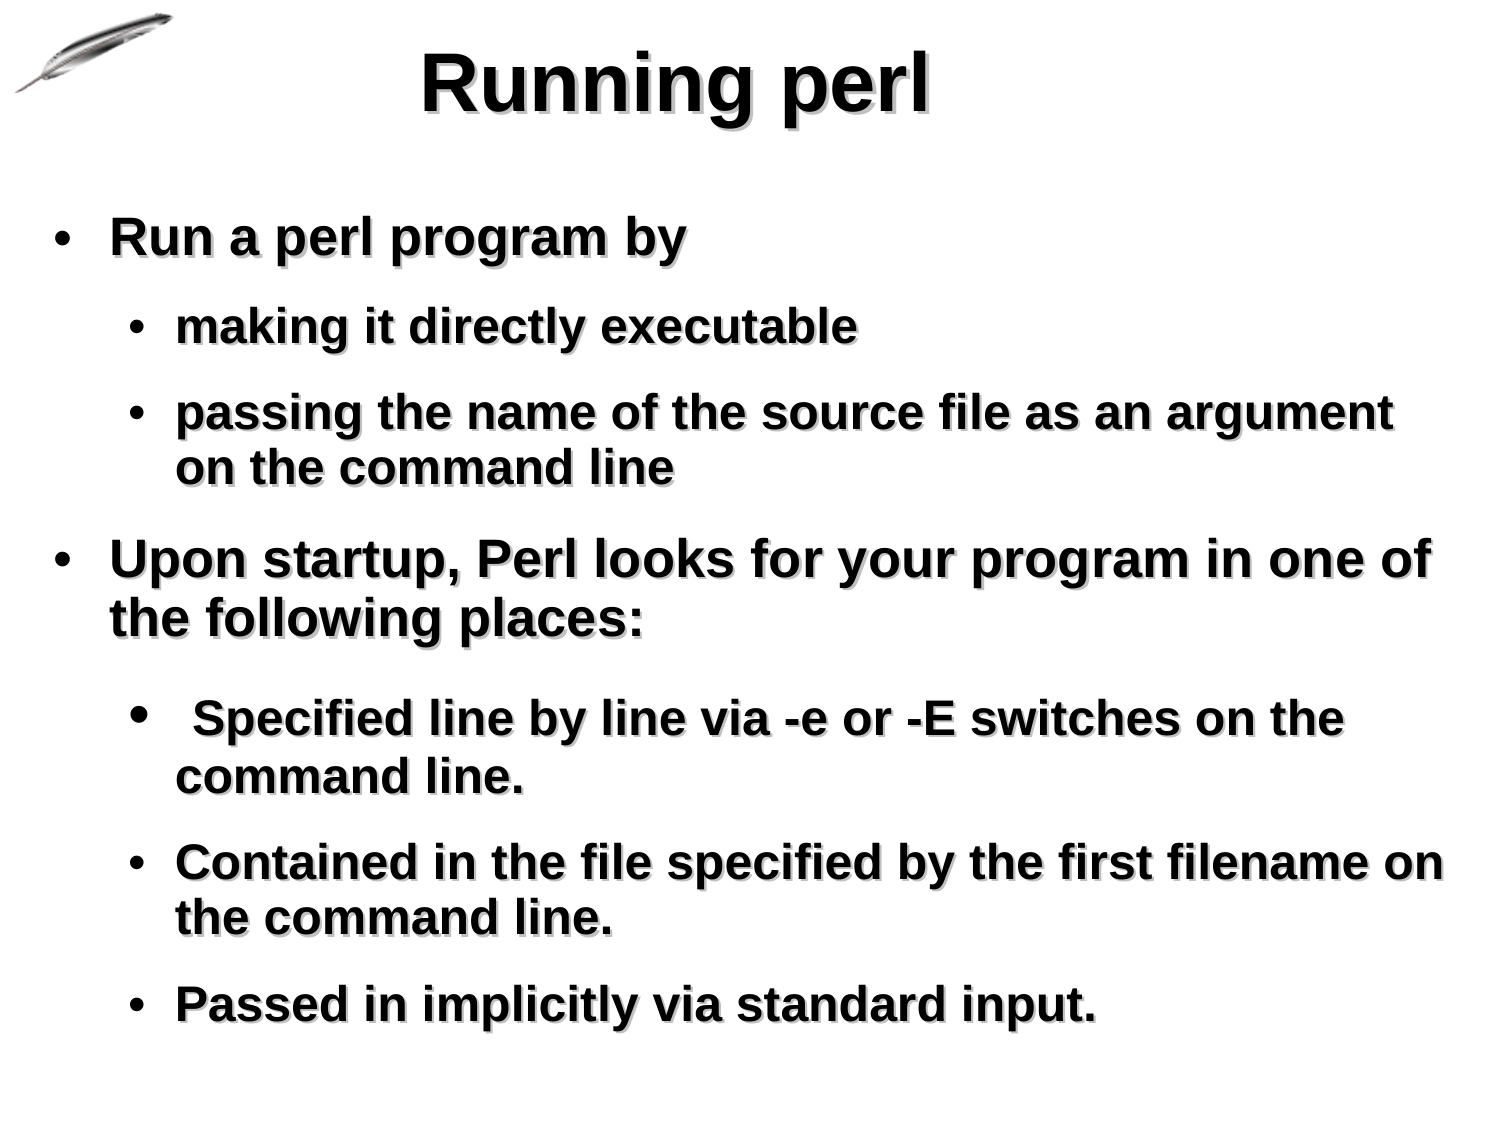

# Running perl
Run a perl program by
making it directly executable
passing the name of the source file as an argument on the command line
Upon startup, Perl looks for your program in one of the following places:
 Specified line by line via -e or -E switches on the command line.
Contained in the file specified by the first filename on the command line.
Passed in implicitly via standard input.